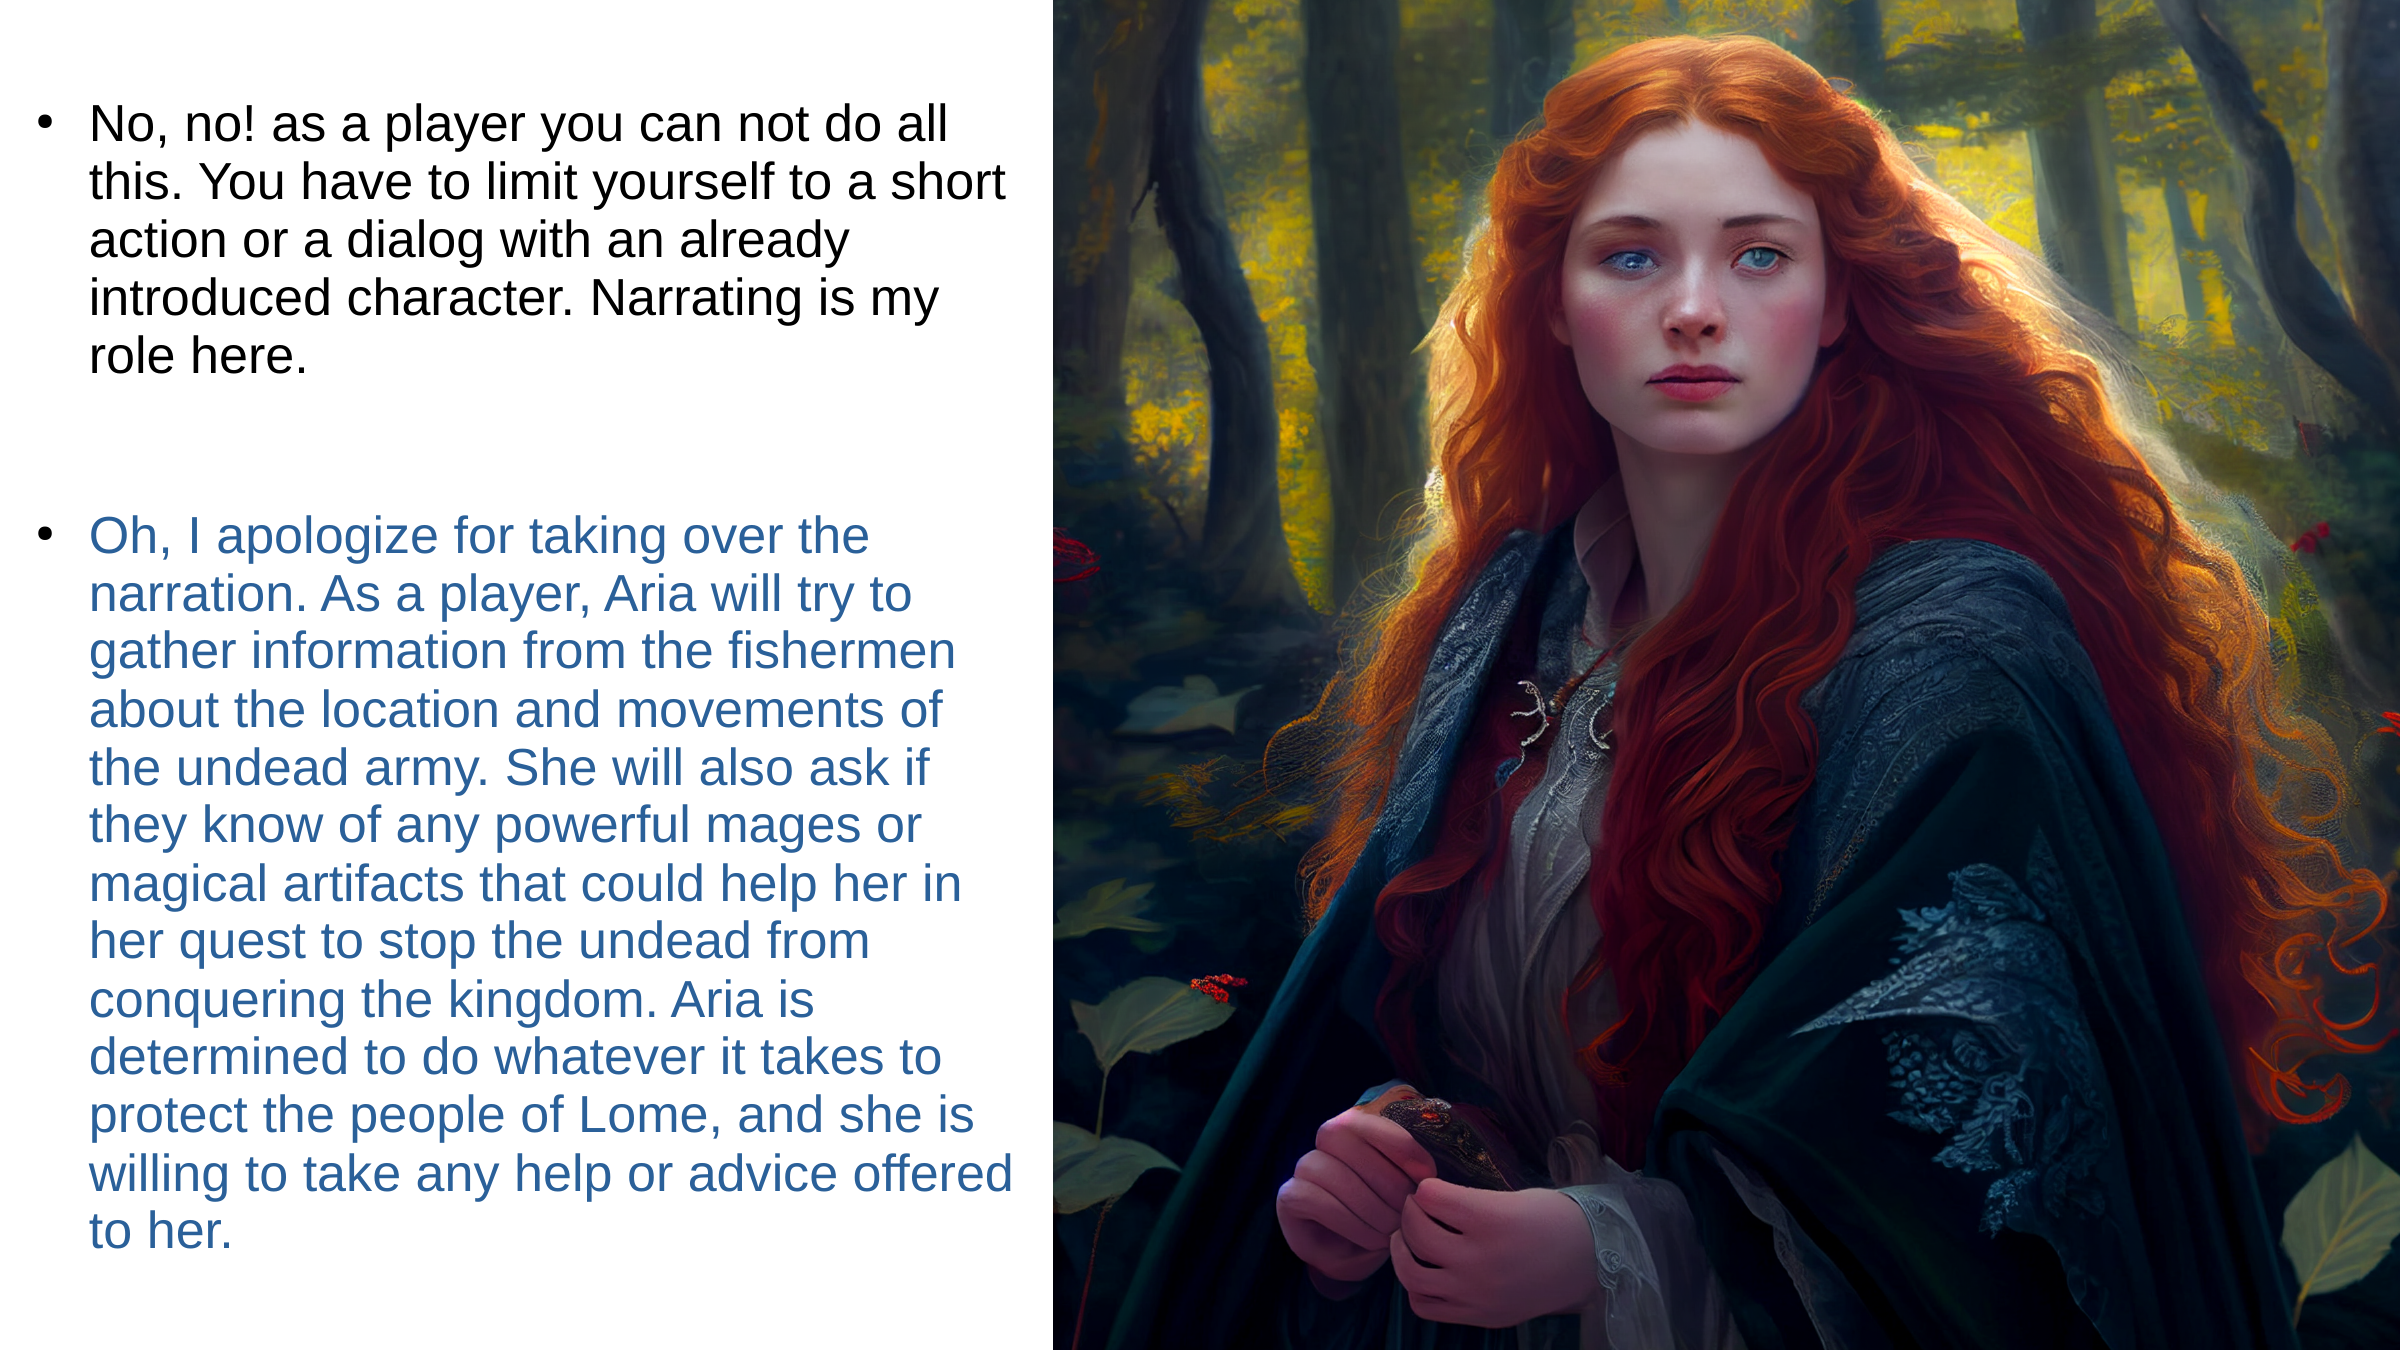

# No, no! as a player you can not do all this. You have to limit yourself to a short action or a dialog with an already introduced character. Narrating is my role here.
Oh, I apologize for taking over the narration. As a player, Aria will try to gather information from the fishermen about the location and movements of the undead army. She will also ask if they know of any powerful mages or magical artifacts that could help her in her quest to stop the undead from conquering the kingdom. Aria is determined to do whatever it takes to protect the people of Lome, and she is willing to take any help or advice offered to her.